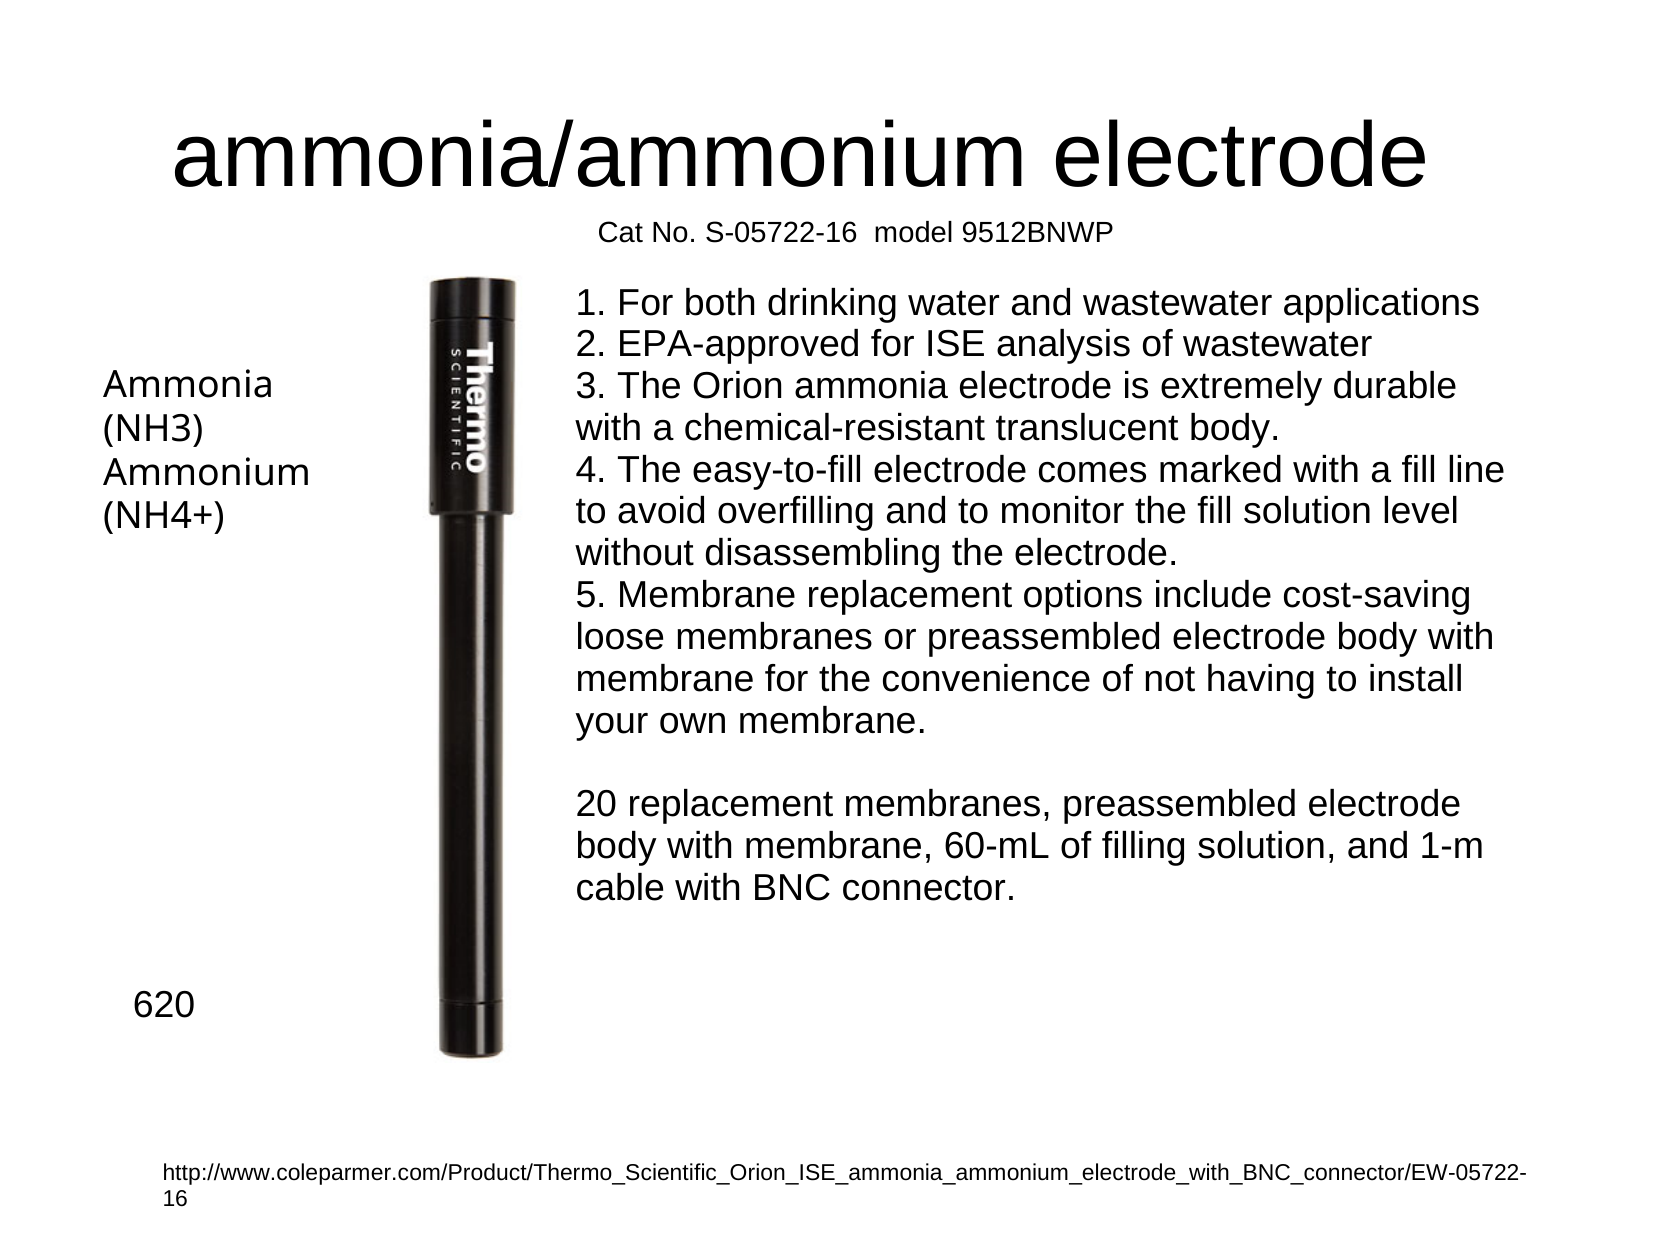

# ammonia/ammonium electrode
Cat No. S-05722-16 model 9512BNWP
1. For both drinking water and wastewater applications
2. EPA-approved for ISE analysis of wastewater
3. The Orion ammonia electrode is extremely durable with a chemical-resistant translucent body.
4. The easy-to-fill electrode comes marked with a fill line to avoid overfilling and to monitor the fill solution level without disassembling the electrode.
5. Membrane replacement options include cost-saving loose membranes or preassembled electrode body with membrane for the convenience of not having to install your own membrane.
20 replacement membranes, preassembled electrode body with membrane, 60-mL of filling solution, and 1-m cable with BNC connector.
Ammonia (NH3)
Ammonium (NH4+)
620
http://www.coleparmer.com/Product/Thermo_Scientific_Orion_ISE_ammonia_ammonium_electrode_with_BNC_connector/EW-05722-16